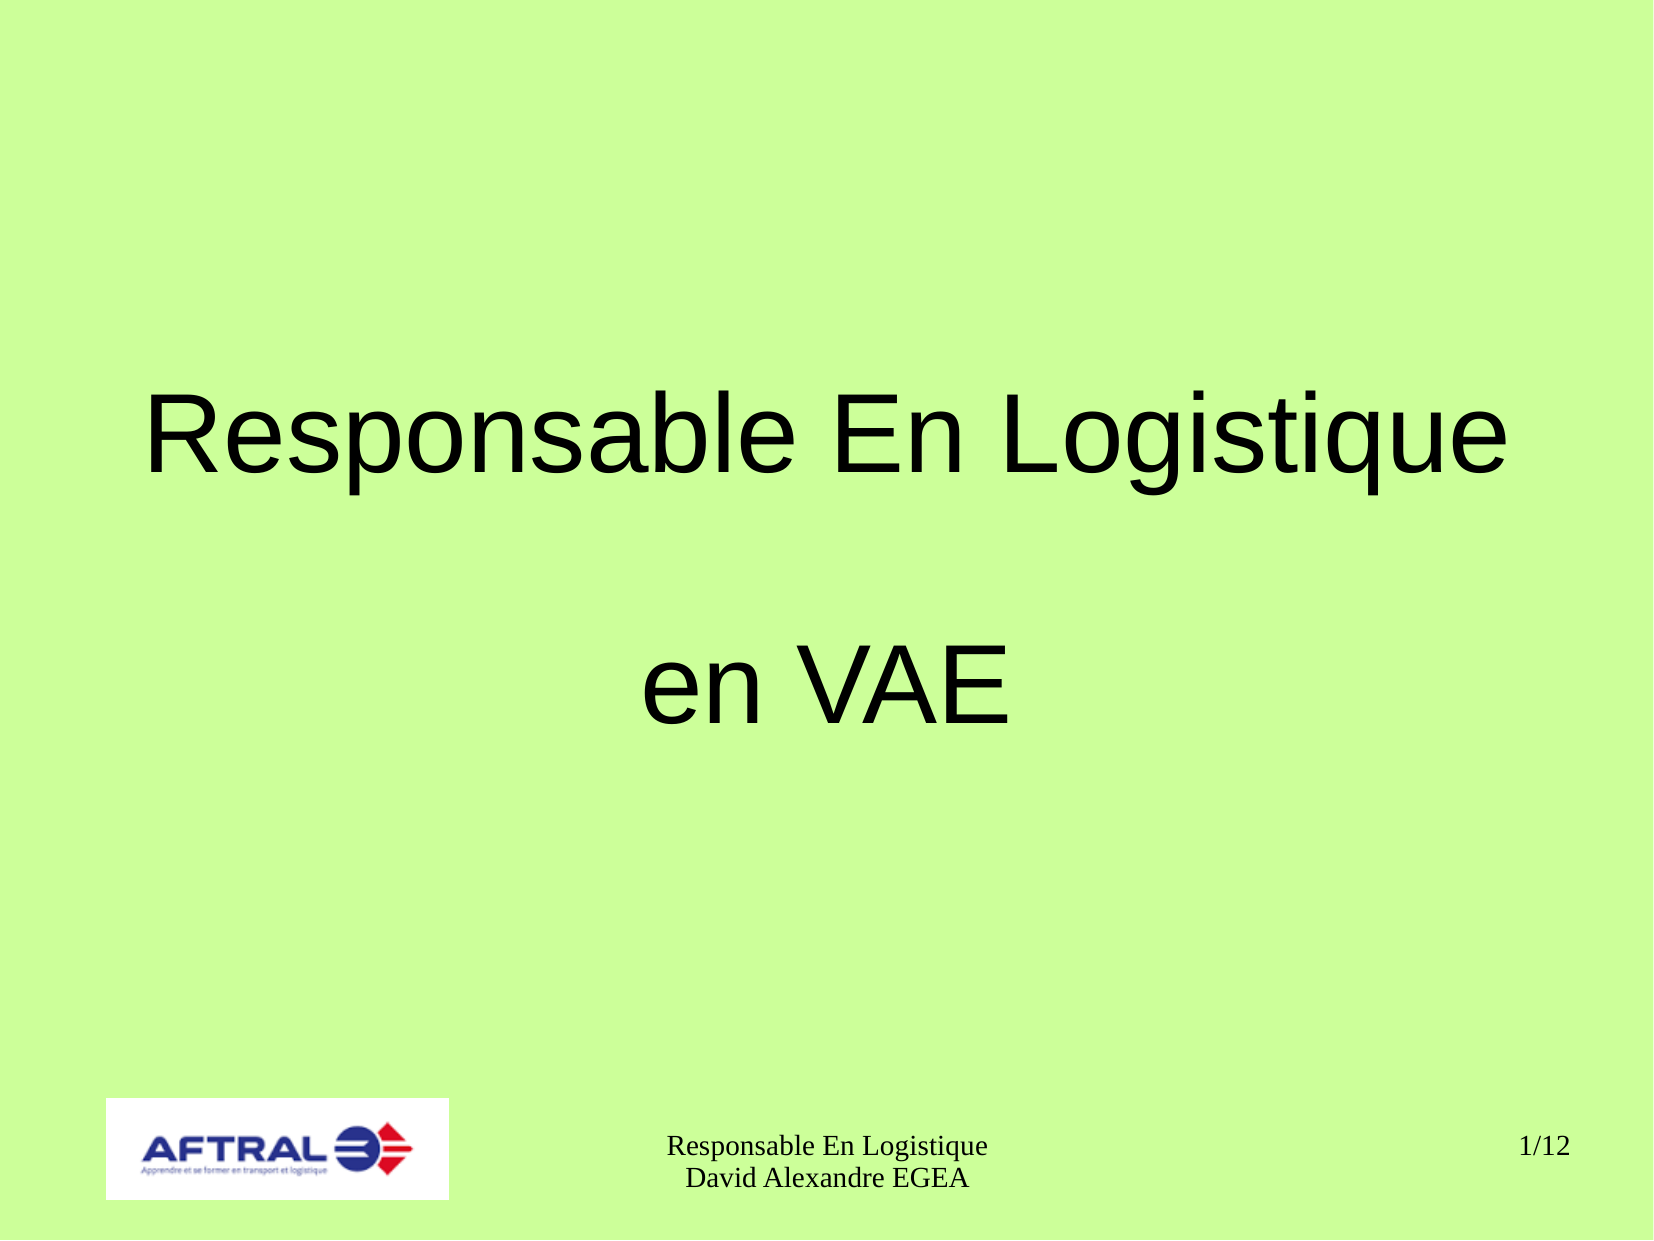

# Responsable En Logistique en VAE
Responsable En Logistique EGEA
1